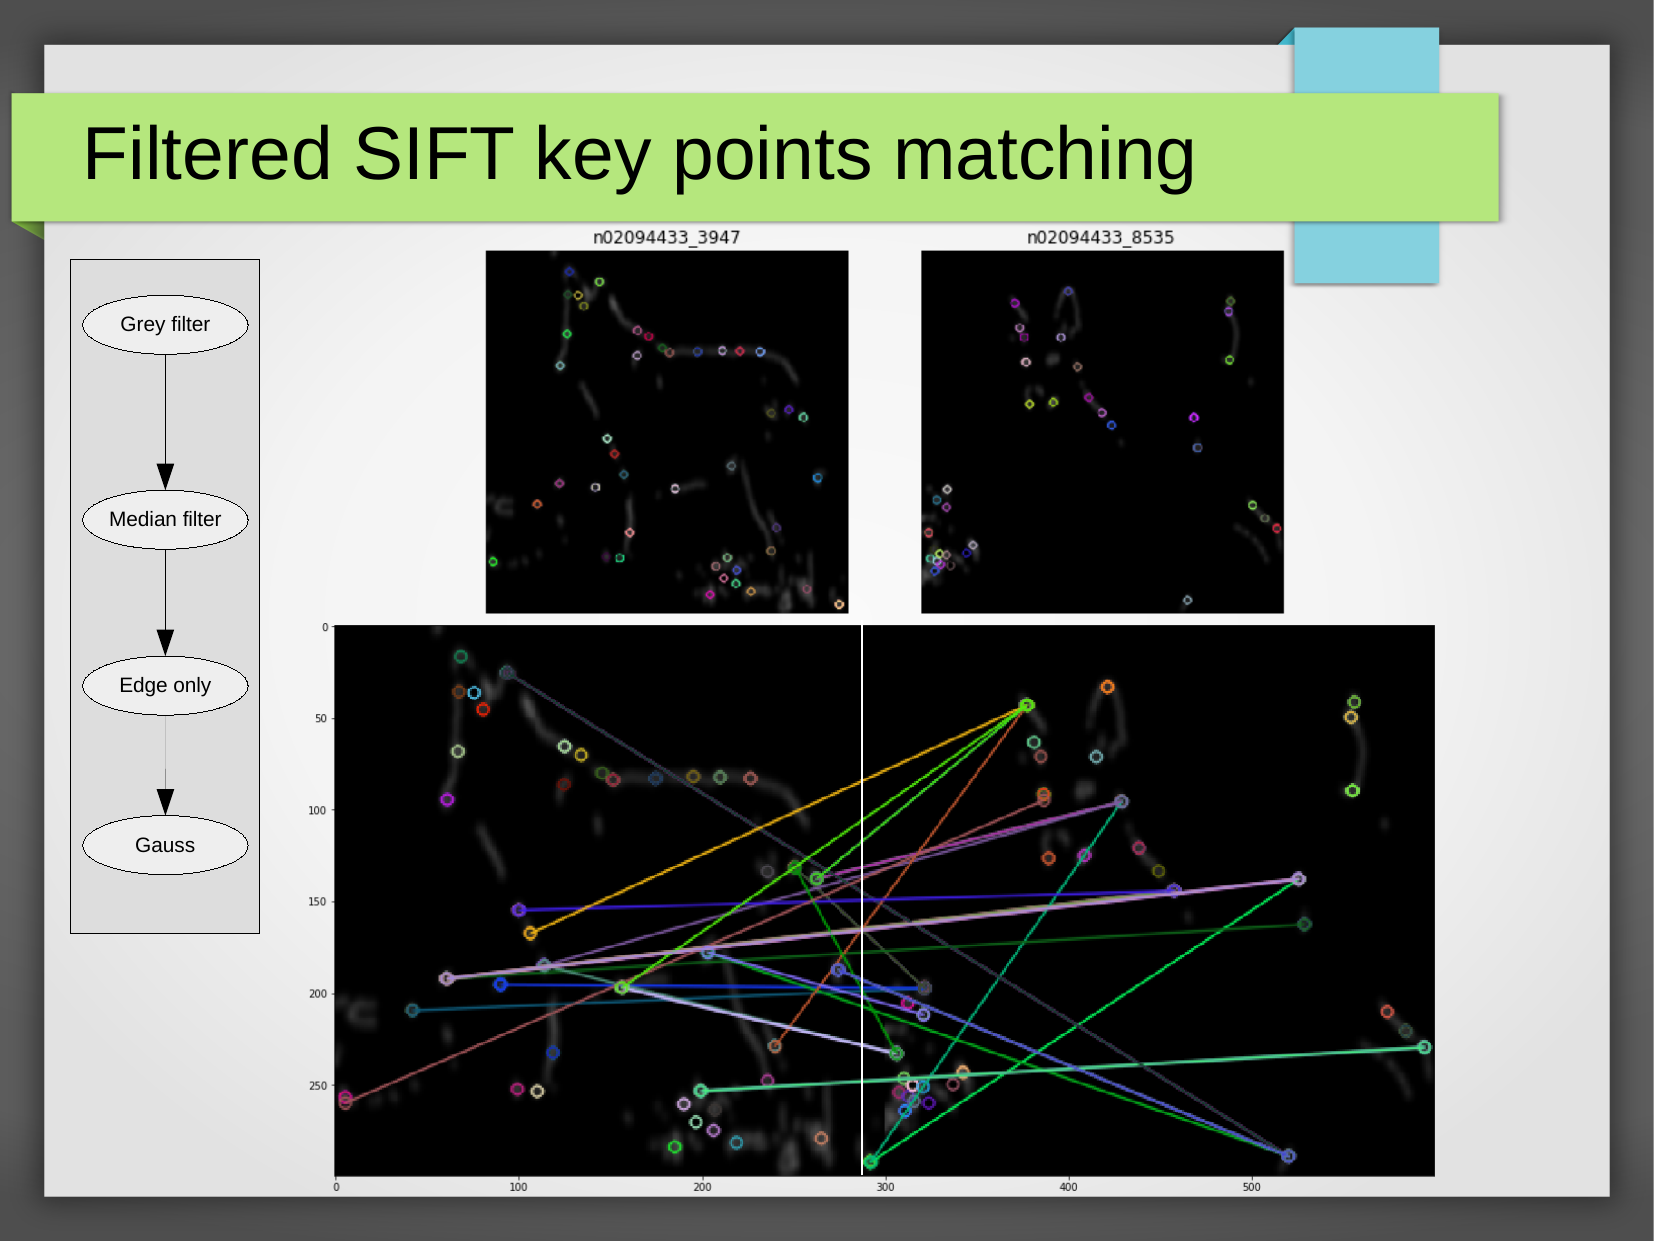

# Filtered SIFT key points matching
Grey filter
Median filter
Edge only
Gauss